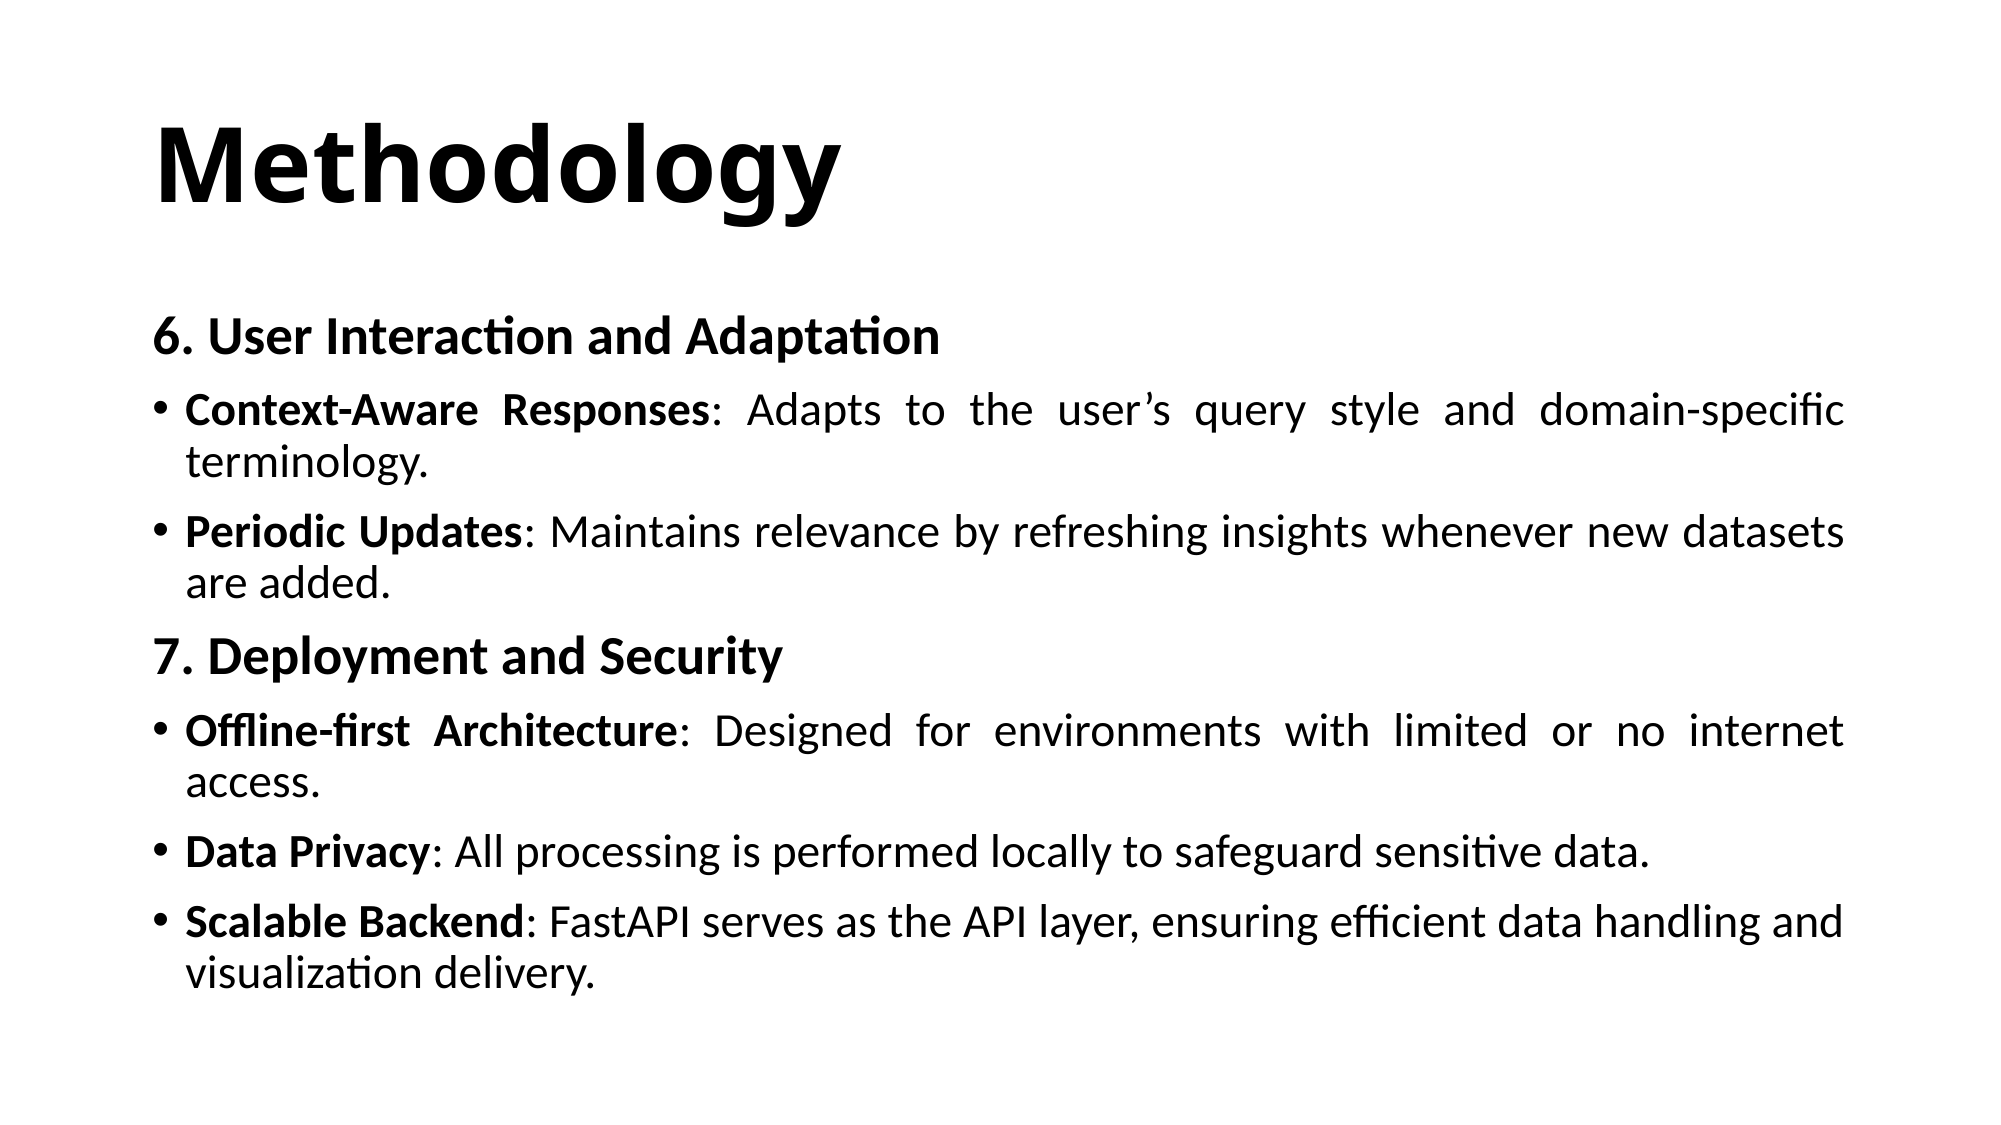

# Methodology
6. User Interaction and Adaptation
Context-Aware Responses: Adapts to the user’s query style and domain-specific terminology.
Periodic Updates: Maintains relevance by refreshing insights whenever new datasets are added.
7. Deployment and Security
Offline-first Architecture: Designed for environments with limited or no internet access.
Data Privacy: All processing is performed locally to safeguard sensitive data.
Scalable Backend: FastAPI serves as the API layer, ensuring efficient data handling and visualization delivery.